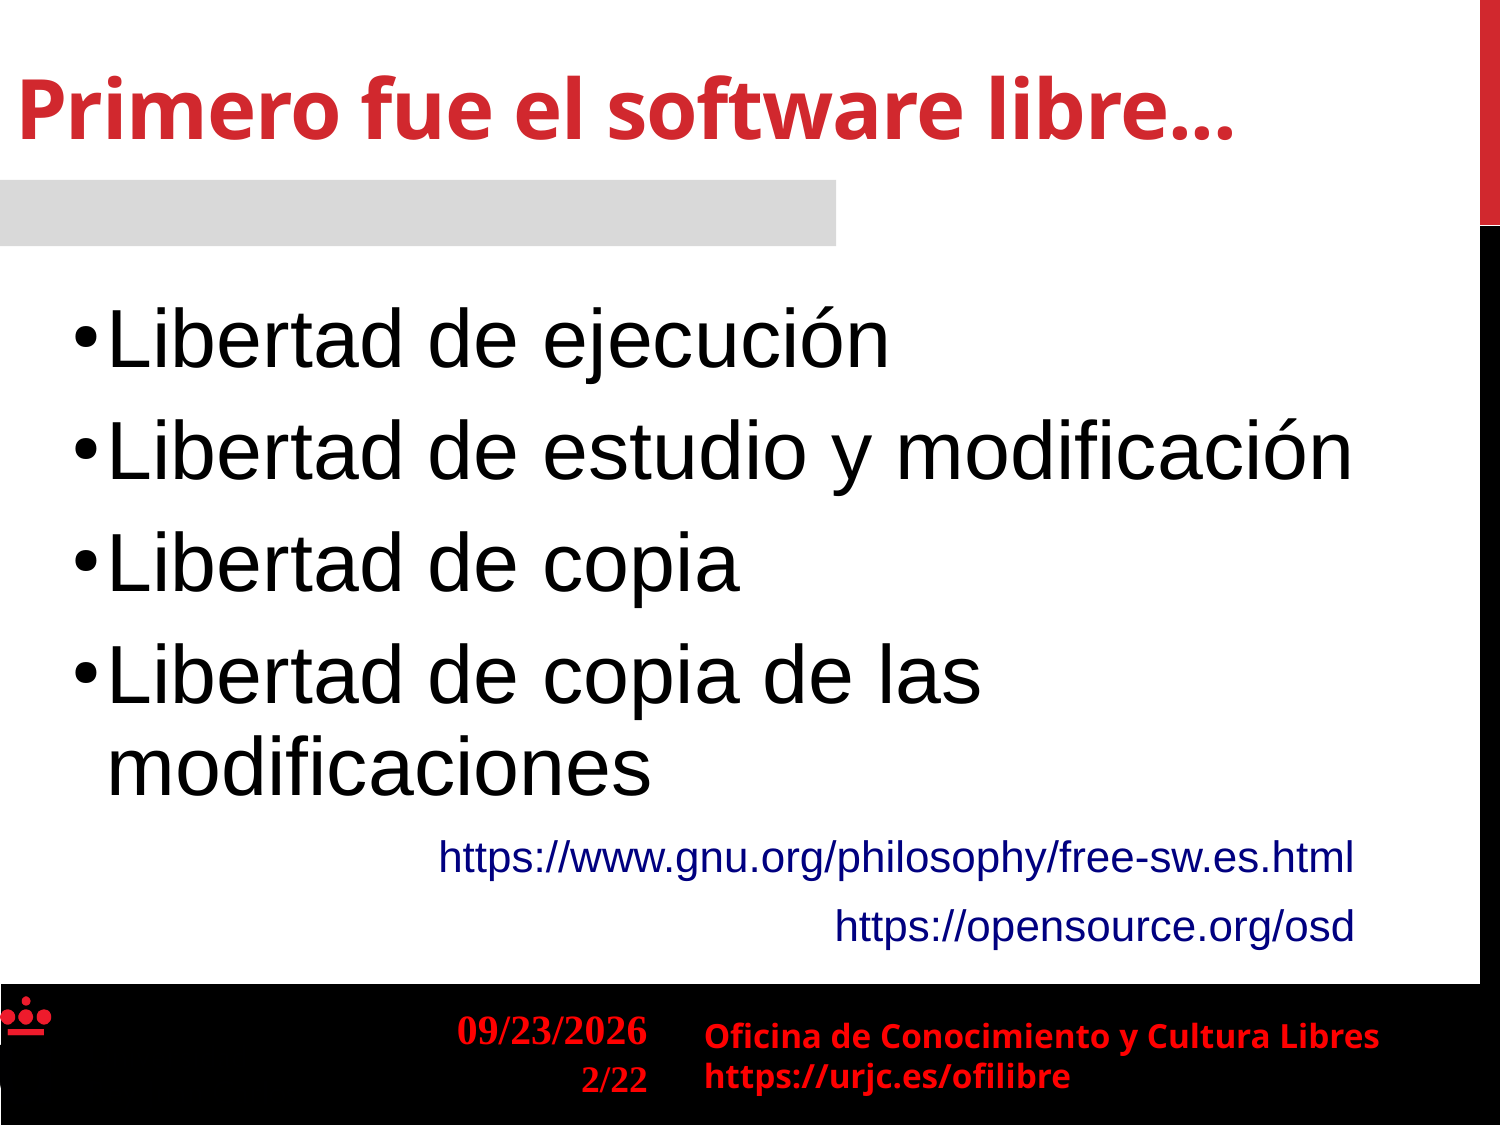

Primero fue el software libre...
# Libertad de ejecución
Libertad de estudio y modificación
Libertad de copia
Libertad de copia de las modificaciones
https://www.gnu.org/philosophy/free-sw.es.html
https://opensource.org/osd